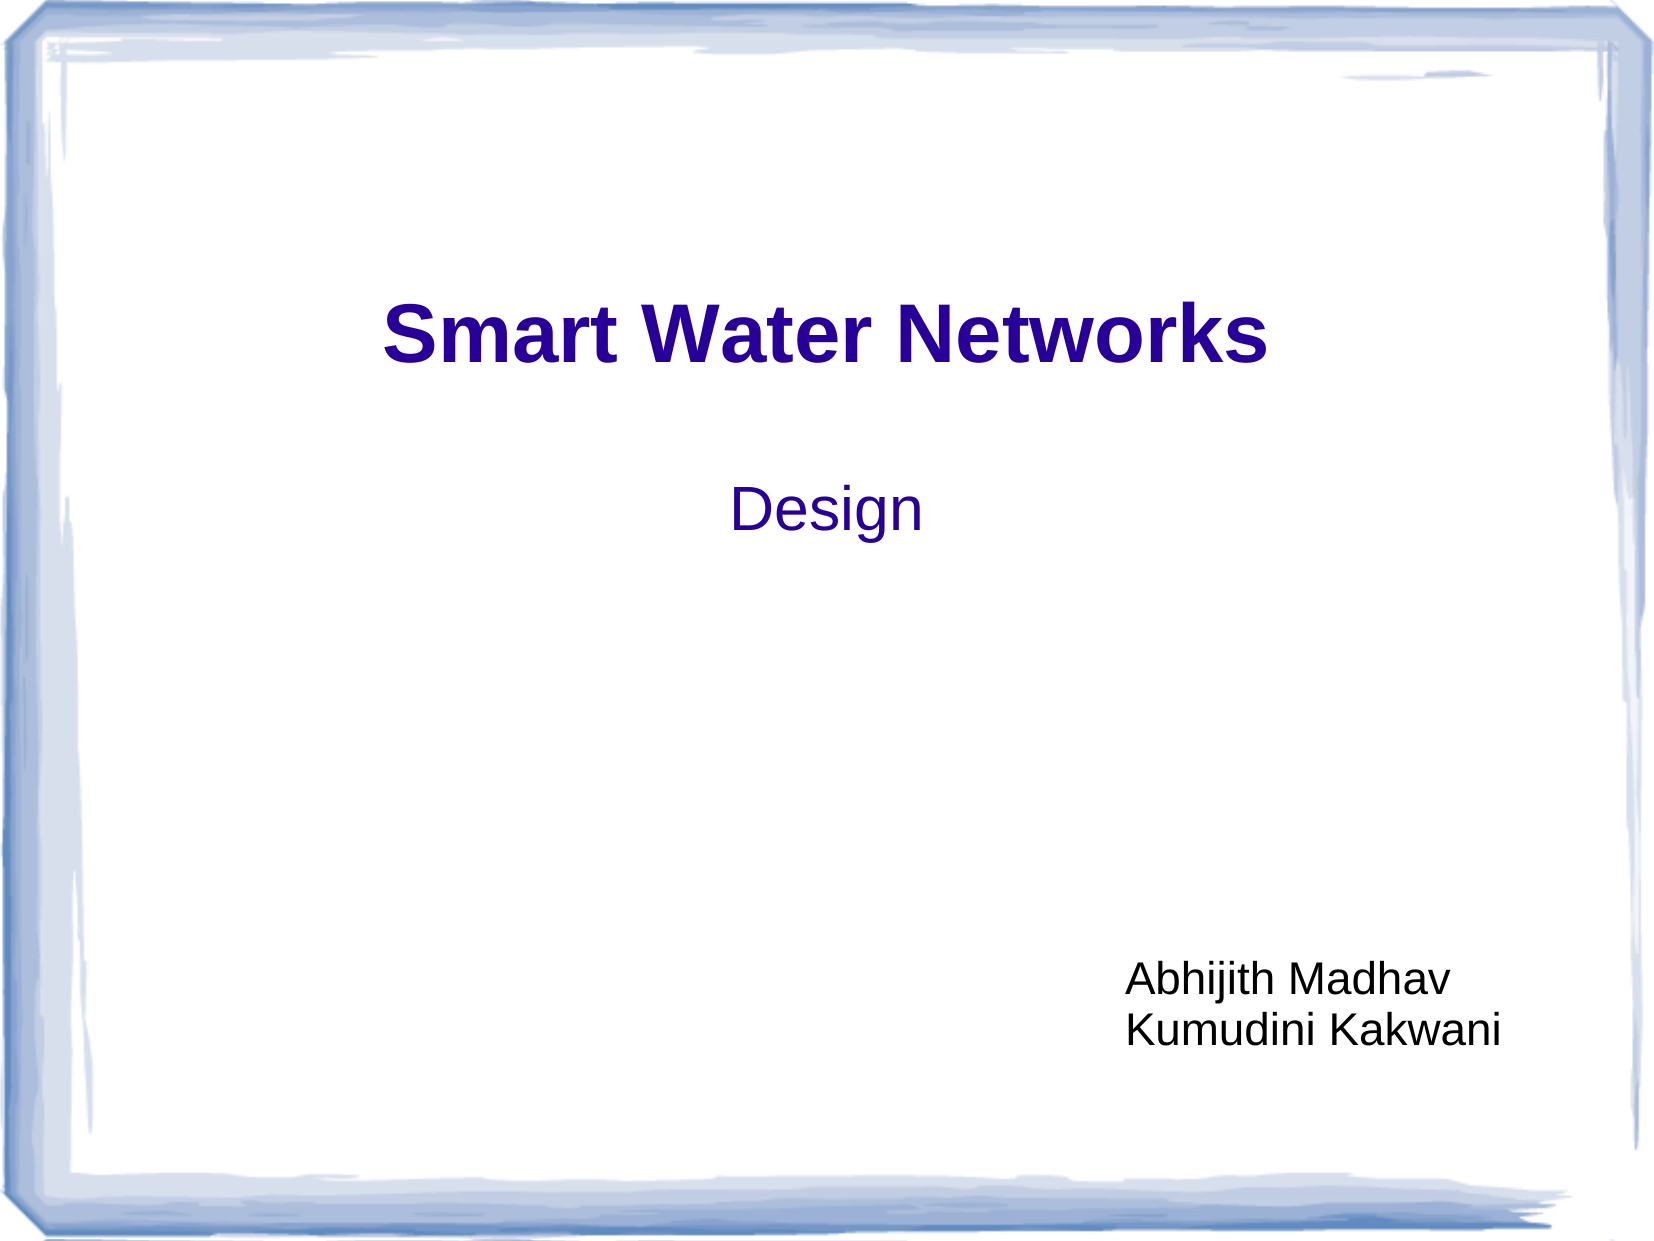

Smart Water Networks
Design
#
Abhijith Madhav
Kumudini Kakwani